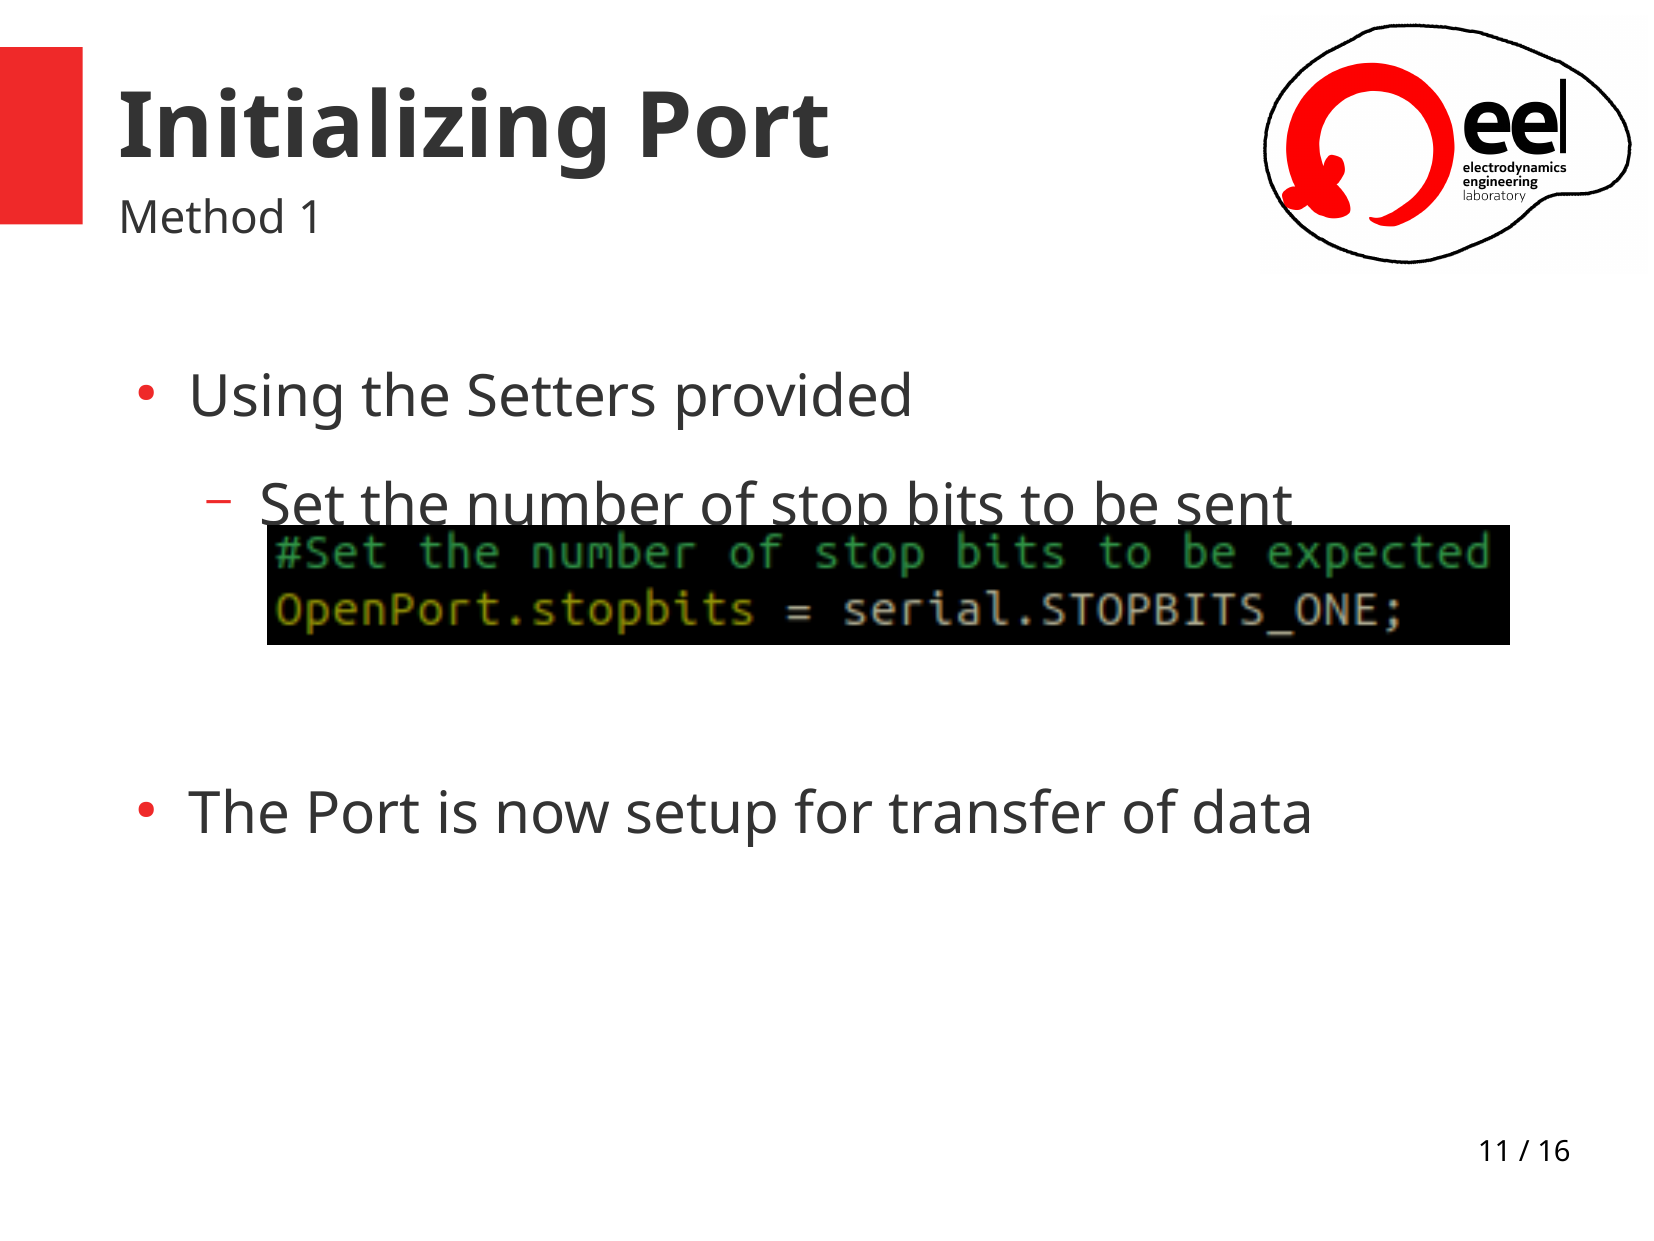

# Initializing Port Method 1
Using the Setters provided
Set the number of stop bits to be sent
The Port is now setup for transfer of data
11